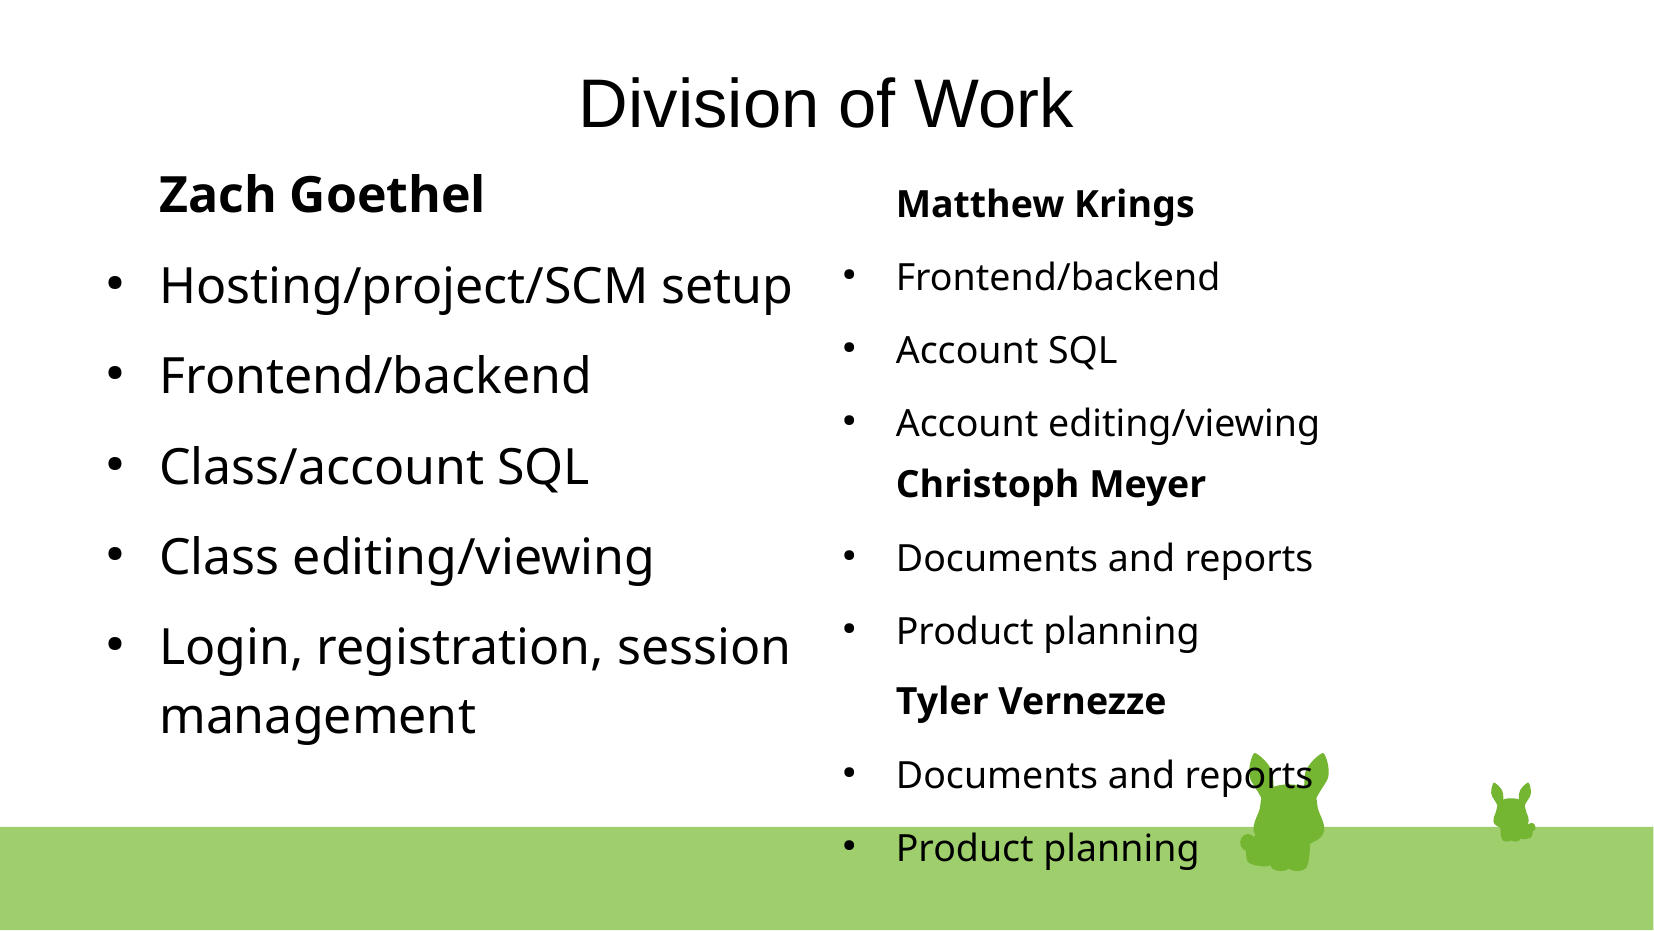

# Division of Work
Zach Goethel
Hosting/project/SCM setup
Frontend/backend
Class/account SQL
Class editing/viewing
Login, registration, session management
Matthew Krings
Frontend/backend
Account SQL
Account editing/viewing
Christoph Meyer
Documents and reports
Product planning
Tyler Vernezze
Documents and reports
Product planning